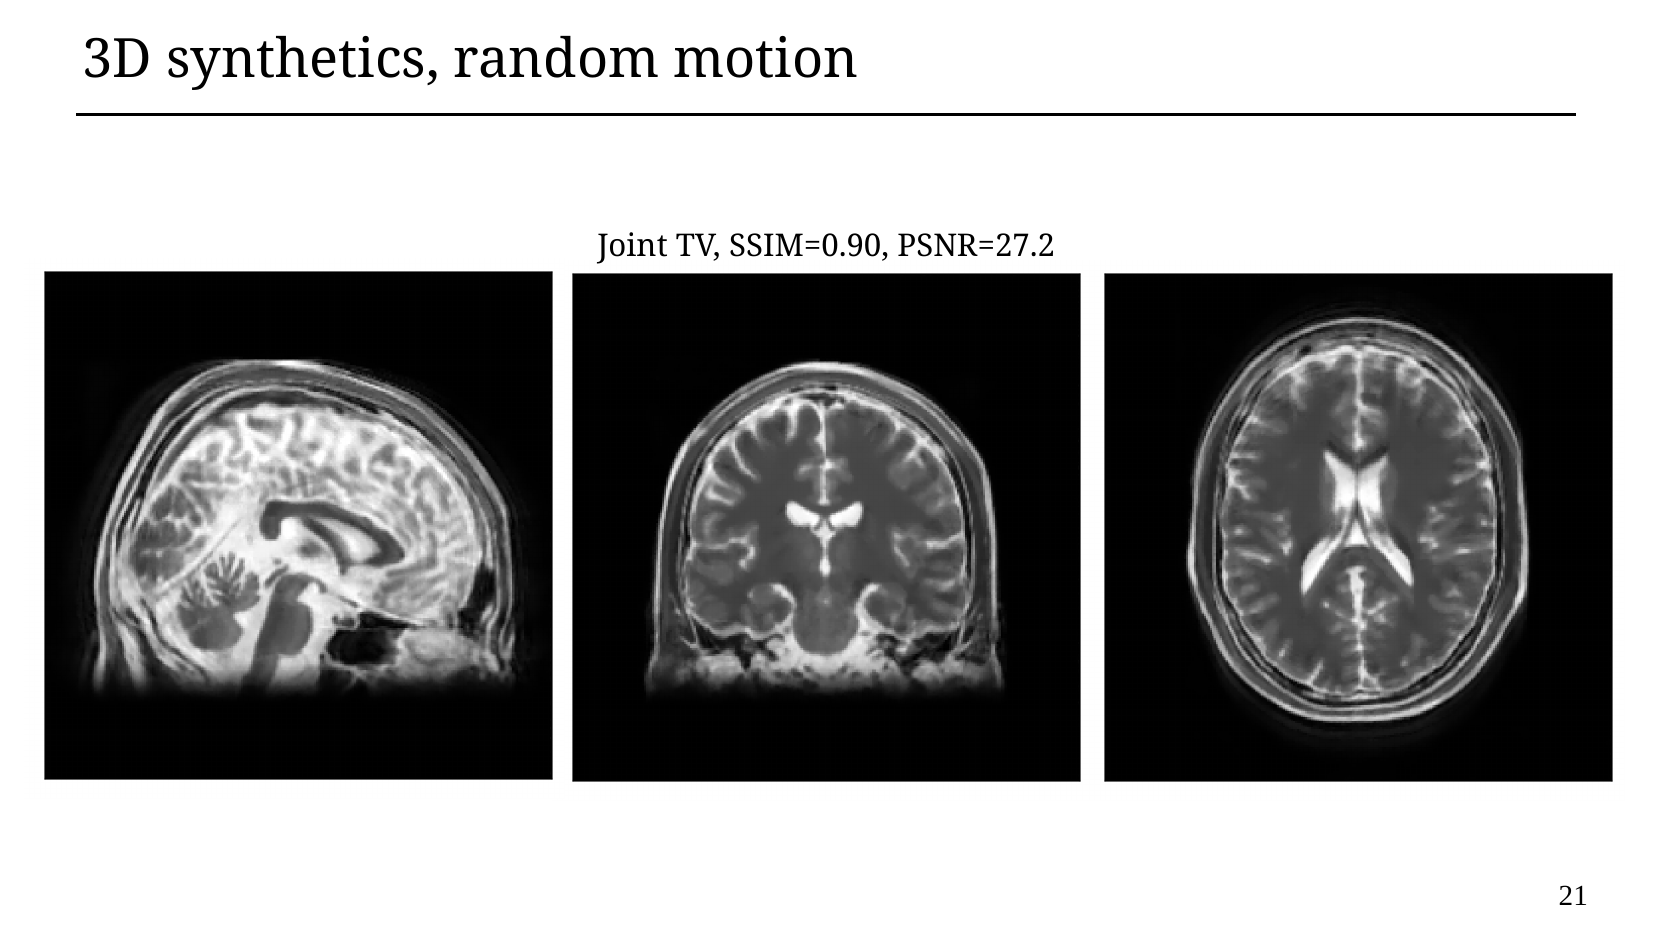

# 3D synthetics, random motion
Joint TV, SSIM=0.90, PSNR=27.2